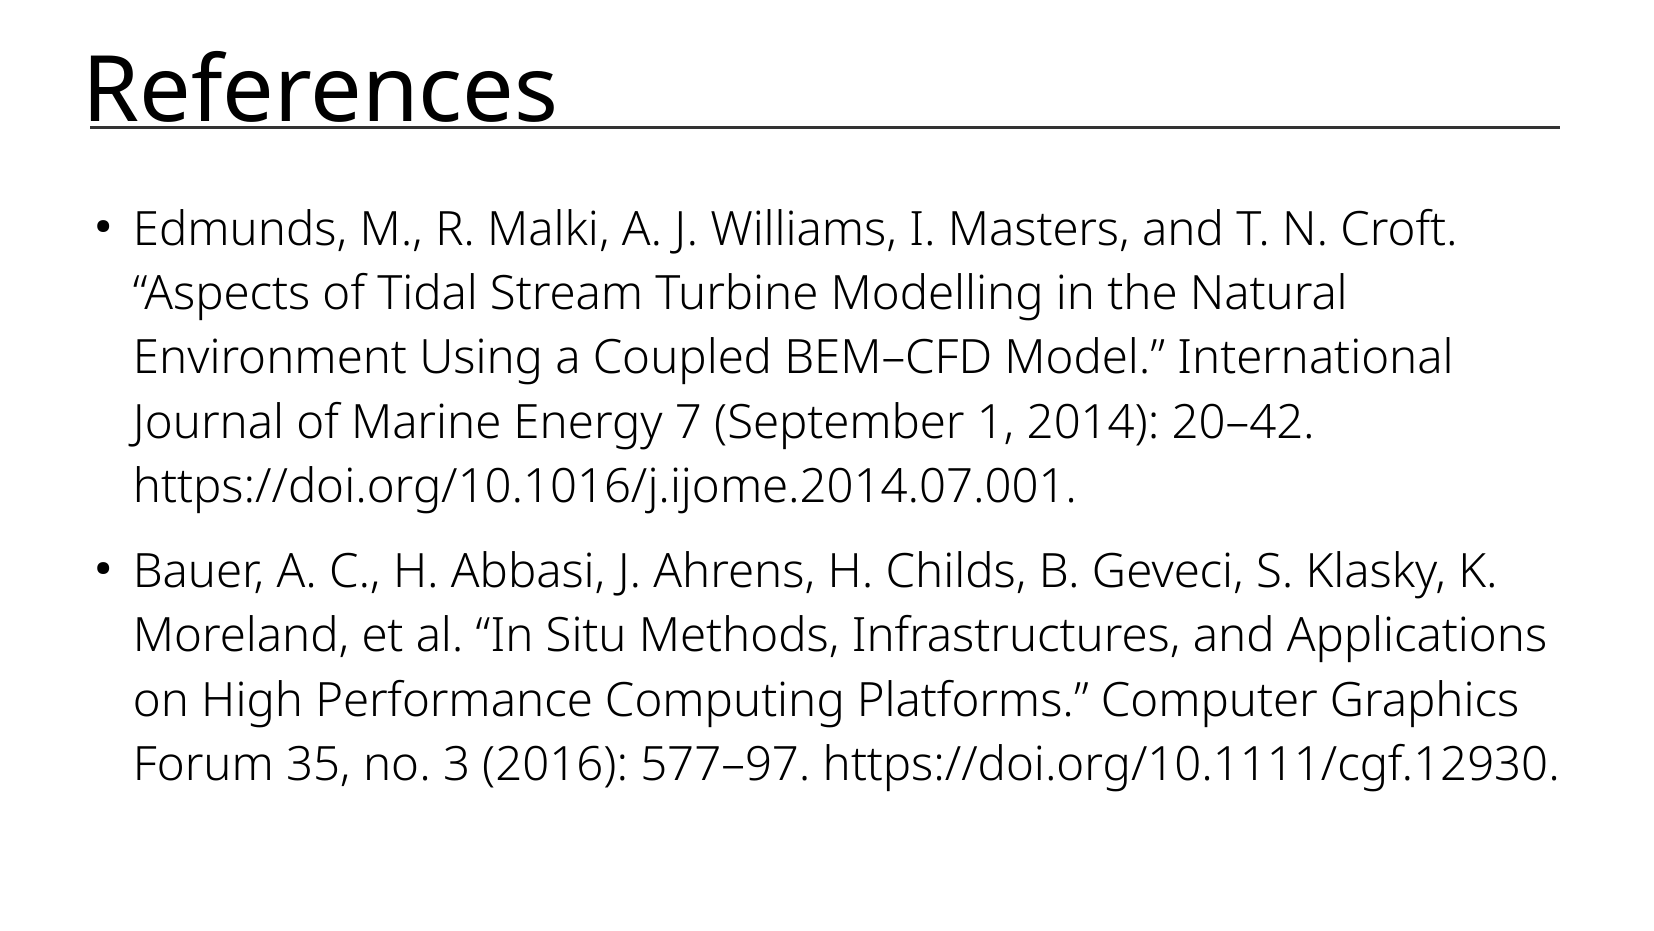

# References
Edmunds, M., R. Malki, A. J. Williams, I. Masters, and T. N. Croft. “Aspects of Tidal Stream Turbine Modelling in the Natural Environment Using a Coupled BEM–CFD Model.” International Journal of Marine Energy 7 (September 1, 2014): 20–42. https://doi.org/10.1016/j.ijome.2014.07.001.
Bauer, A. C., H. Abbasi, J. Ahrens, H. Childs, B. Geveci, S. Klasky, K. Moreland, et al. “In Situ Methods, Infrastructures, and Applications on High Performance Computing Platforms.” Computer Graphics Forum 35, no. 3 (2016): 577–97. https://doi.org/10.1111/cgf.12930.